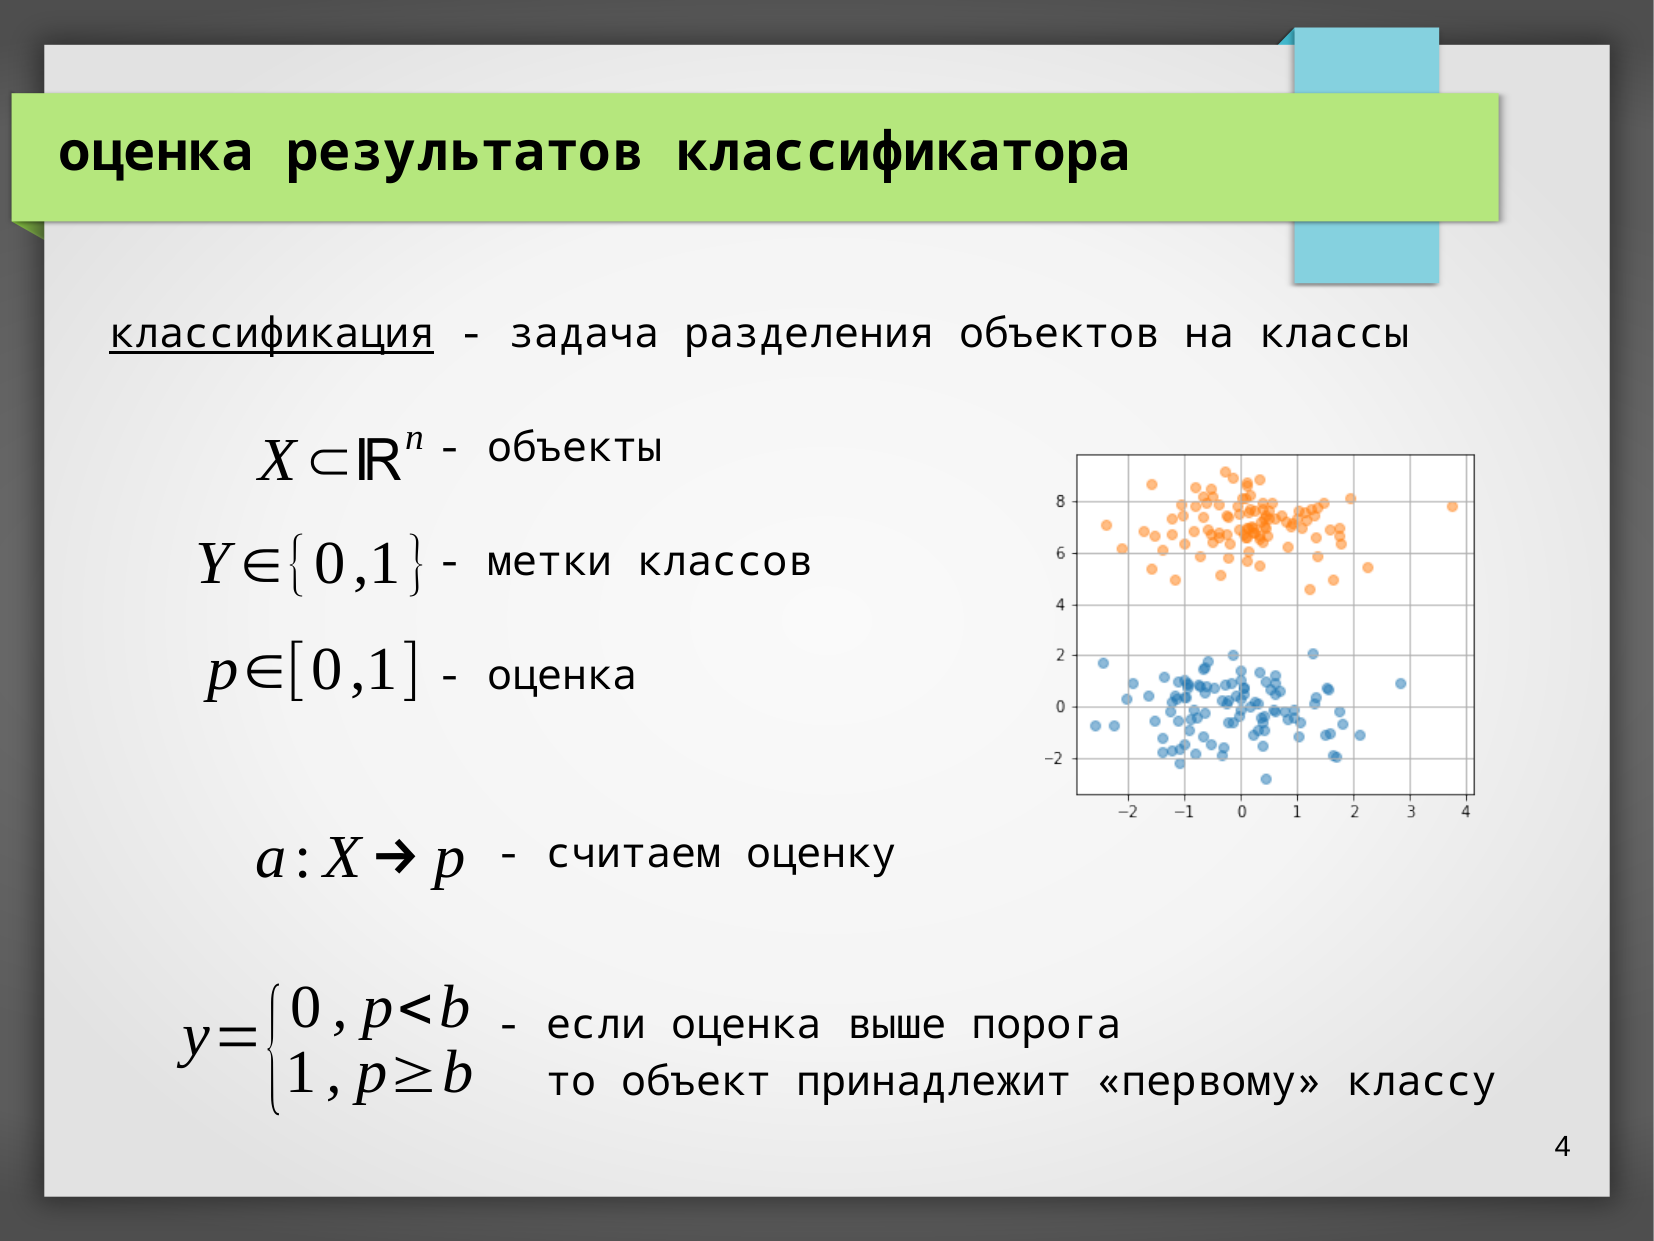

оценка результатов классификатора
классификация - задача разделения объектов на классы
# - объекты
- метки классов
- оценка
- считаем оценку
- если оценка выше порога
 то объект принадлежит «первому» классу
4